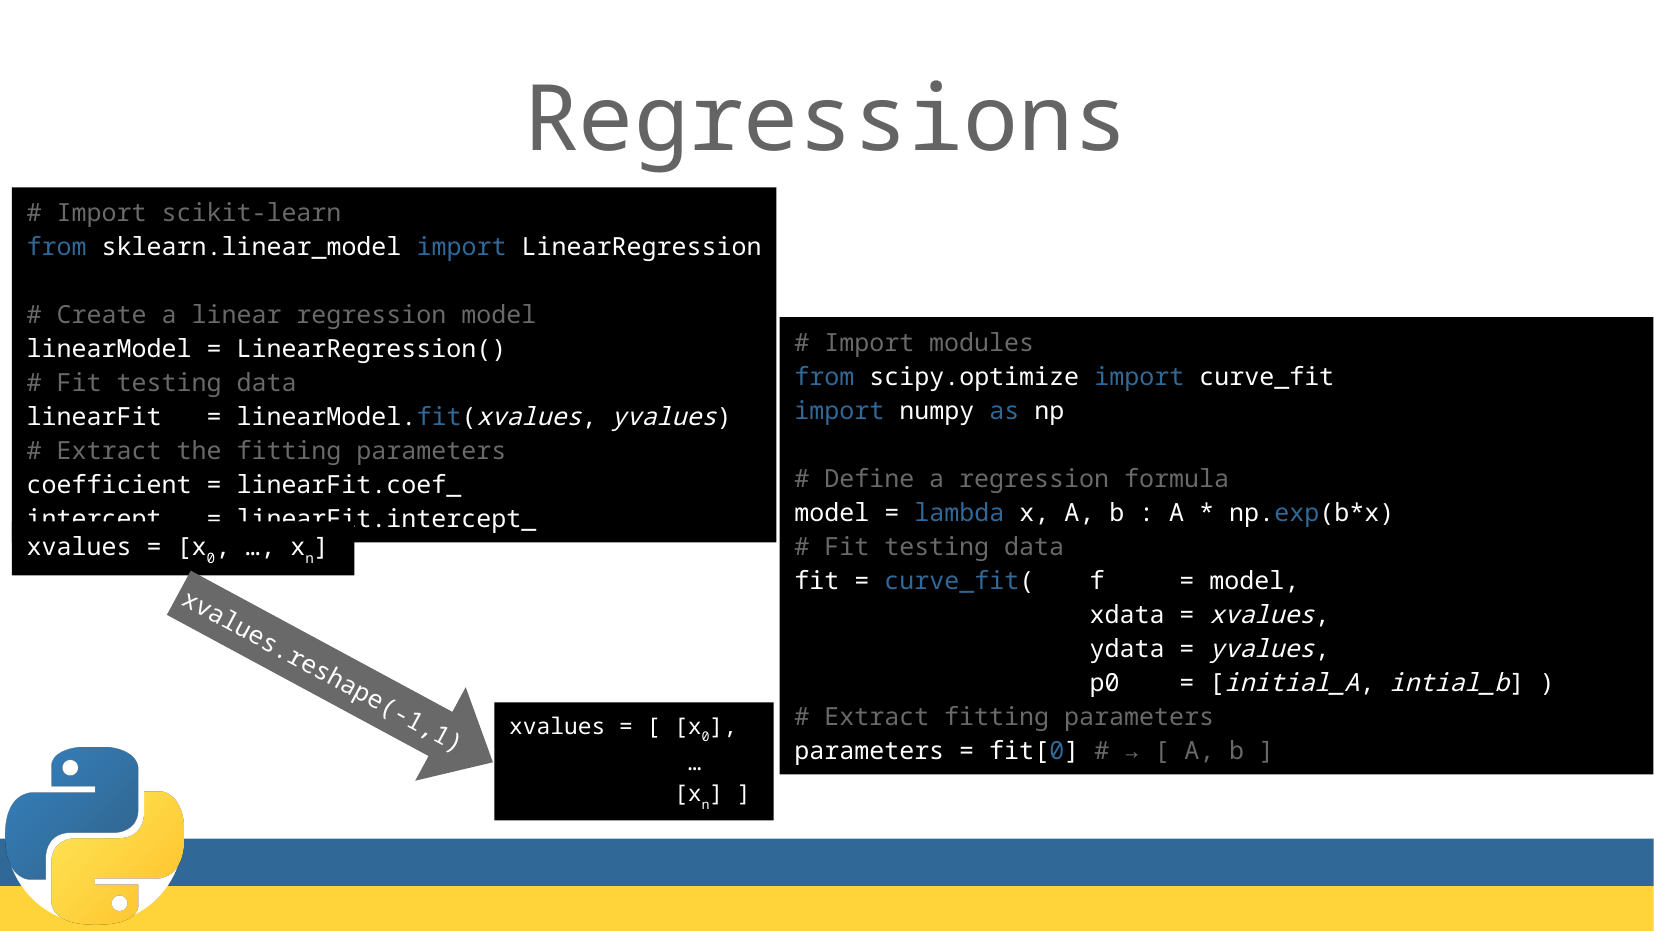

# Regressions
# Import scikit-learn
from sklearn.linear_model import LinearRegression
# Create a linear regression model
linearModel = LinearRegression()
# Fit testing data
linearFit = linearModel.fit(xvalues, yvalues)
# Extract the fitting parameters
coefficient = linearFit.coef_
intercept = linearFit.intercept_
# Import modules
from scipy.optimize import curve_fit
import numpy as np
# Define a regression formula
model = lambda x, A, b : A * np.exp(b*x)
# Fit testing data
fit = curve_fit(	f = model,
			 	xdata = xvalues,
				ydata = yvalues,
				p0 = [initial_A, intial_b] )
# Extract fitting parameters
parameters = fit[0] # → [ A, b ]
xvalues = [x0, …, xn]
xvalues.reshape(-1,1)
xvalues = [ [x0],
 …
 [xn] ]